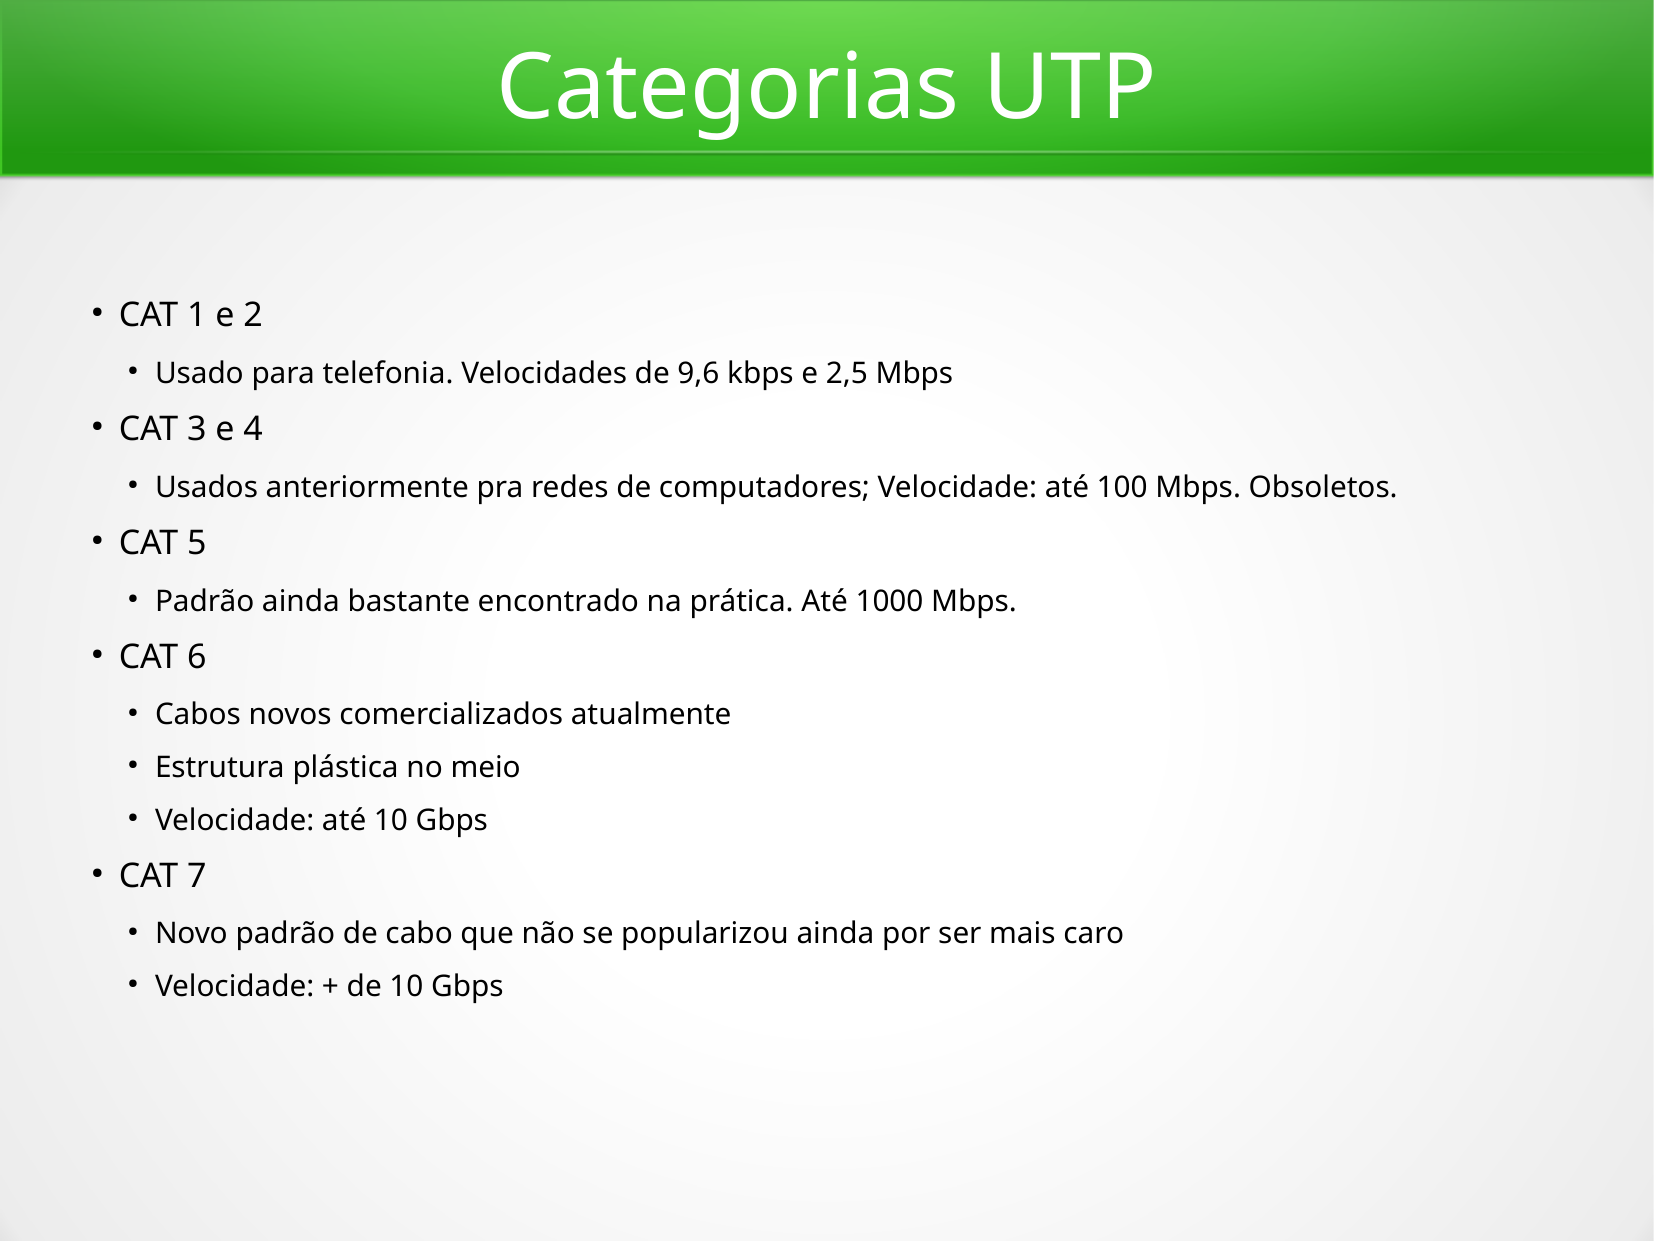

# Categorias UTP
CAT 1 e 2
Usado para telefonia. Velocidades de 9,6 kbps e 2,5 Mbps
CAT 3 e 4
Usados anteriormente pra redes de computadores; Velocidade: até 100 Mbps. Obsoletos.
CAT 5
Padrão ainda bastante encontrado na prática. Até 1000 Mbps.
CAT 6
Cabos novos comercializados atualmente
Estrutura plástica no meio
Velocidade: até 10 Gbps
CAT 7
Novo padrão de cabo que não se popularizou ainda por ser mais caro
Velocidade: + de 10 Gbps